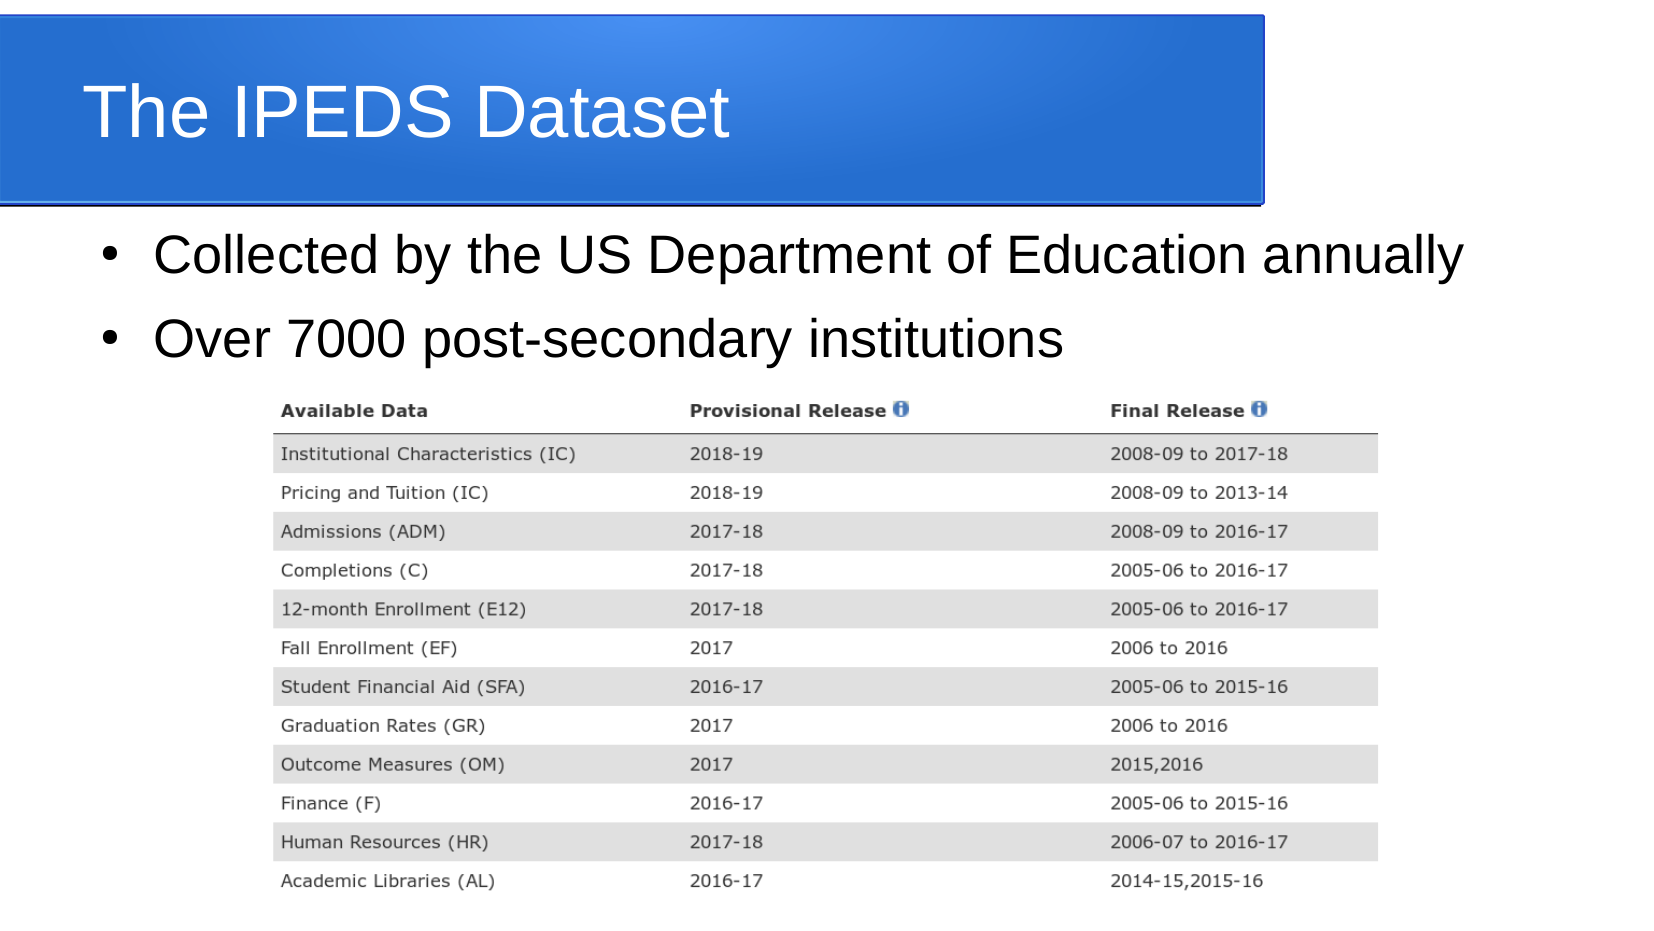

# The IPEDS Dataset
Collected by the US Department of Education annually
Over 7000 post-secondary institutions